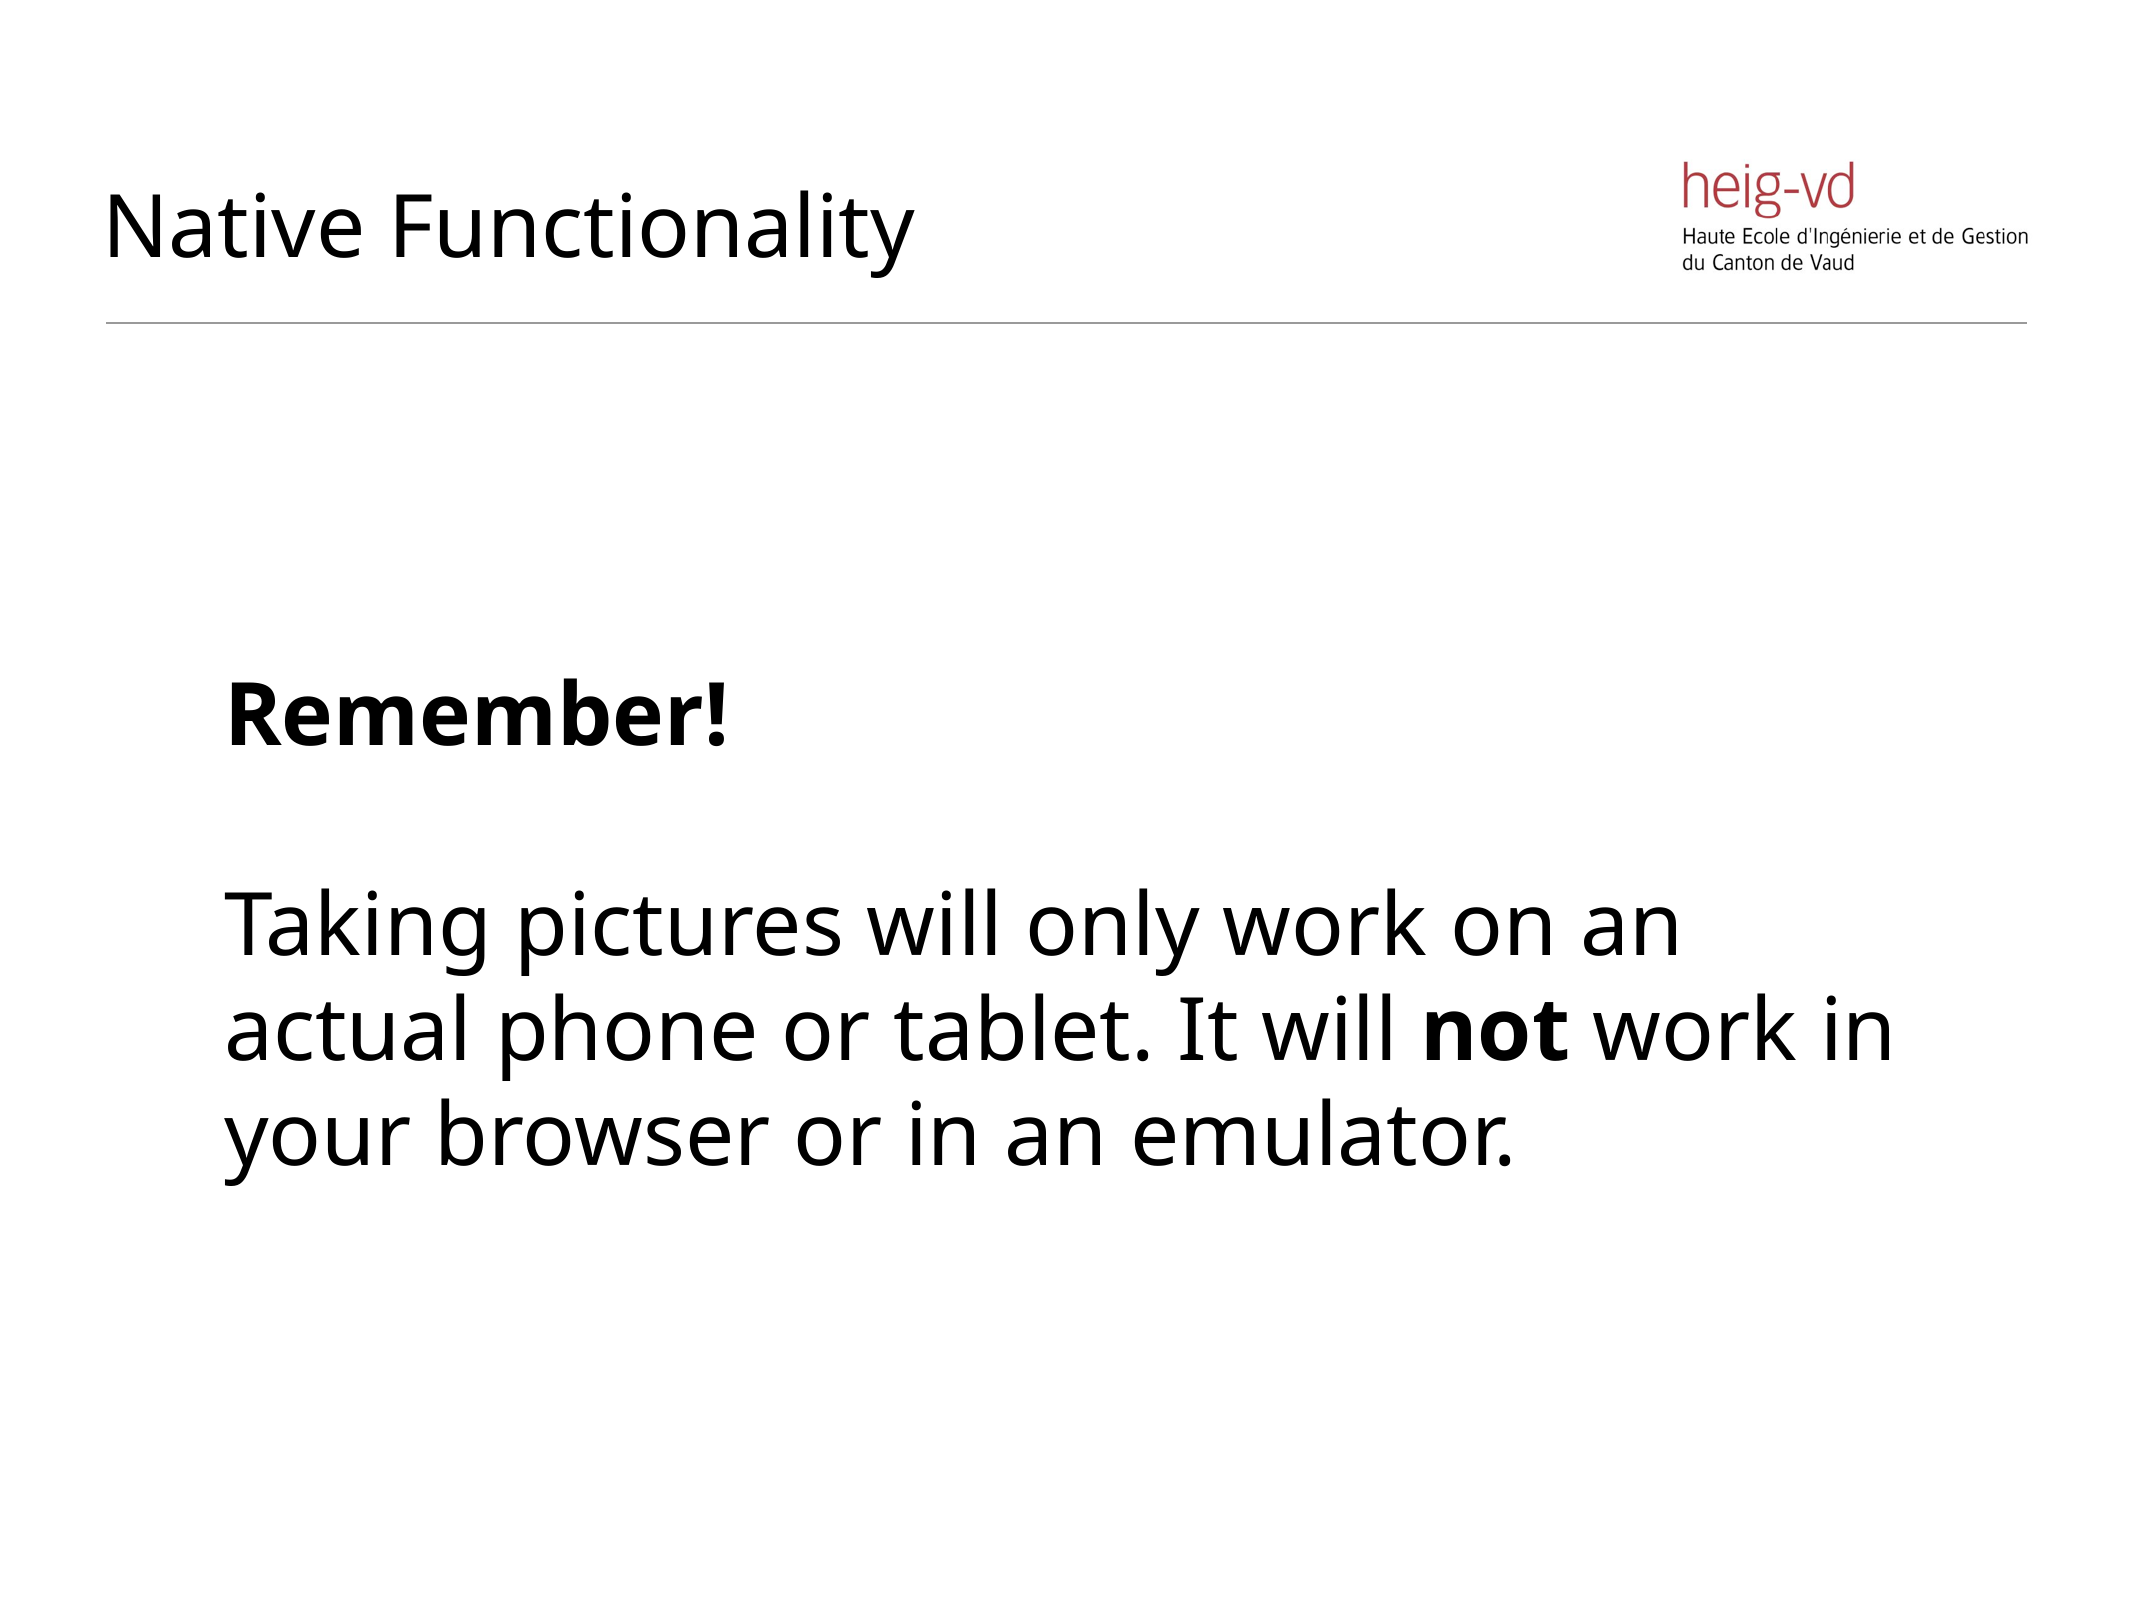

# Native Functionality
Remember!
Taking pictures will only work on an actual phone or tablet. It will not work in your browser or in an emulator.